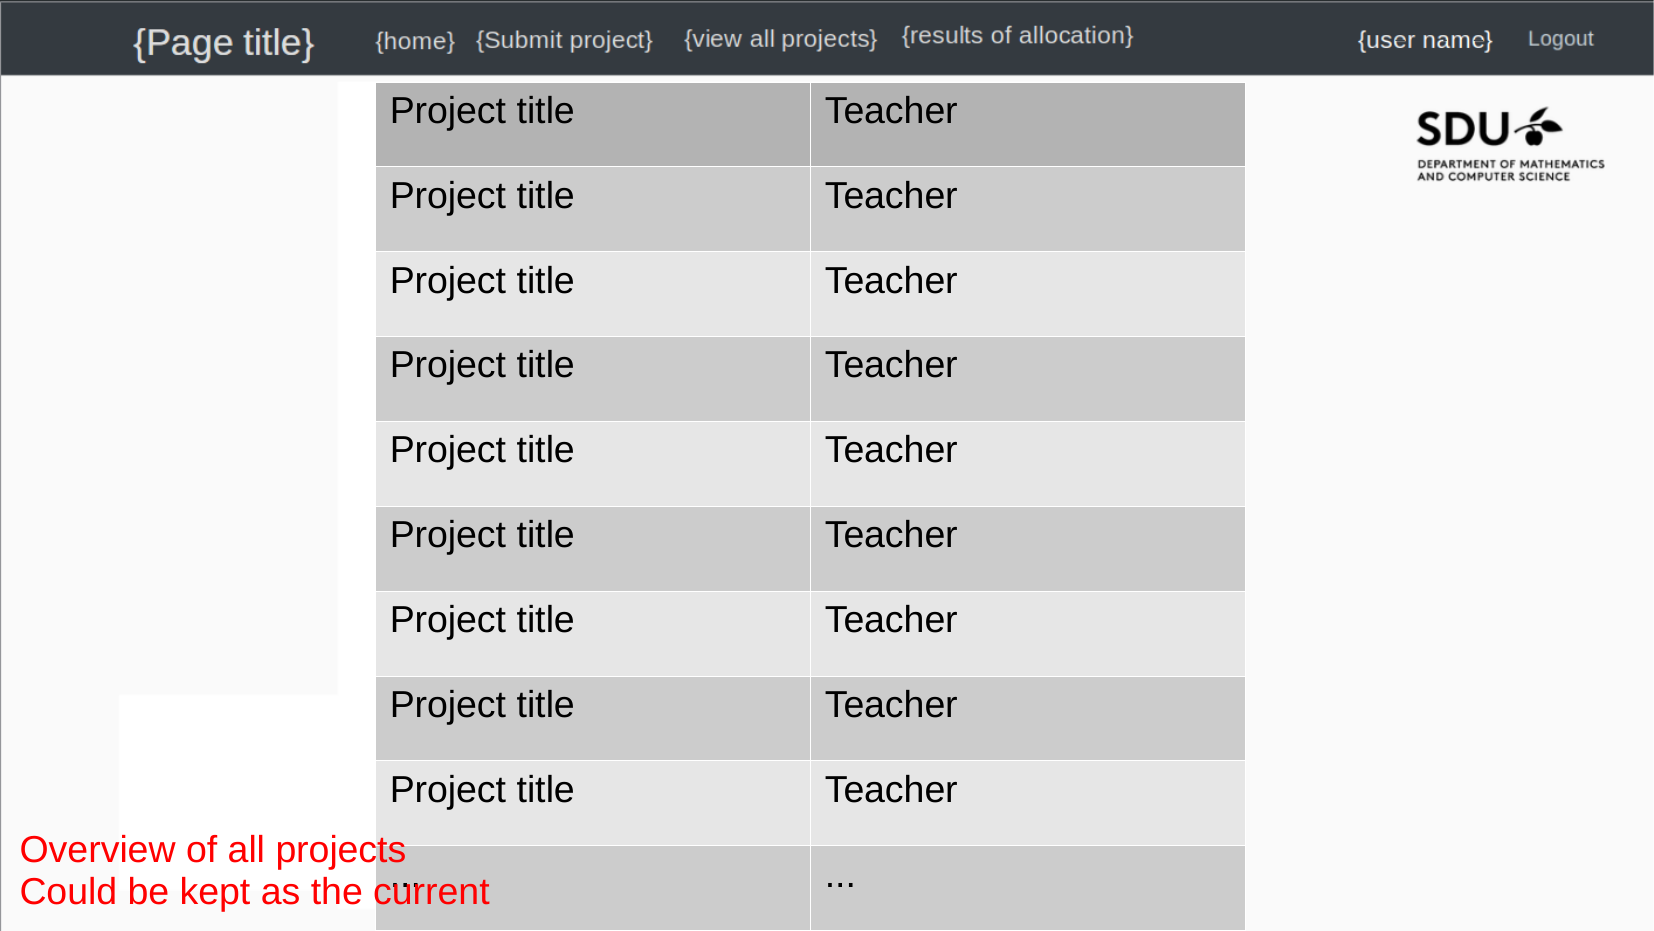

| Project title | Teacher |
| --- | --- |
| Project title | Teacher |
| Project title | Teacher |
| Project title | Teacher |
| Project title | Teacher |
| Project title | Teacher |
| Project title | Teacher |
| Project title | Teacher |
| Project title | Teacher |
| ... | ... |
Overview of all projects
Could be kept as the current